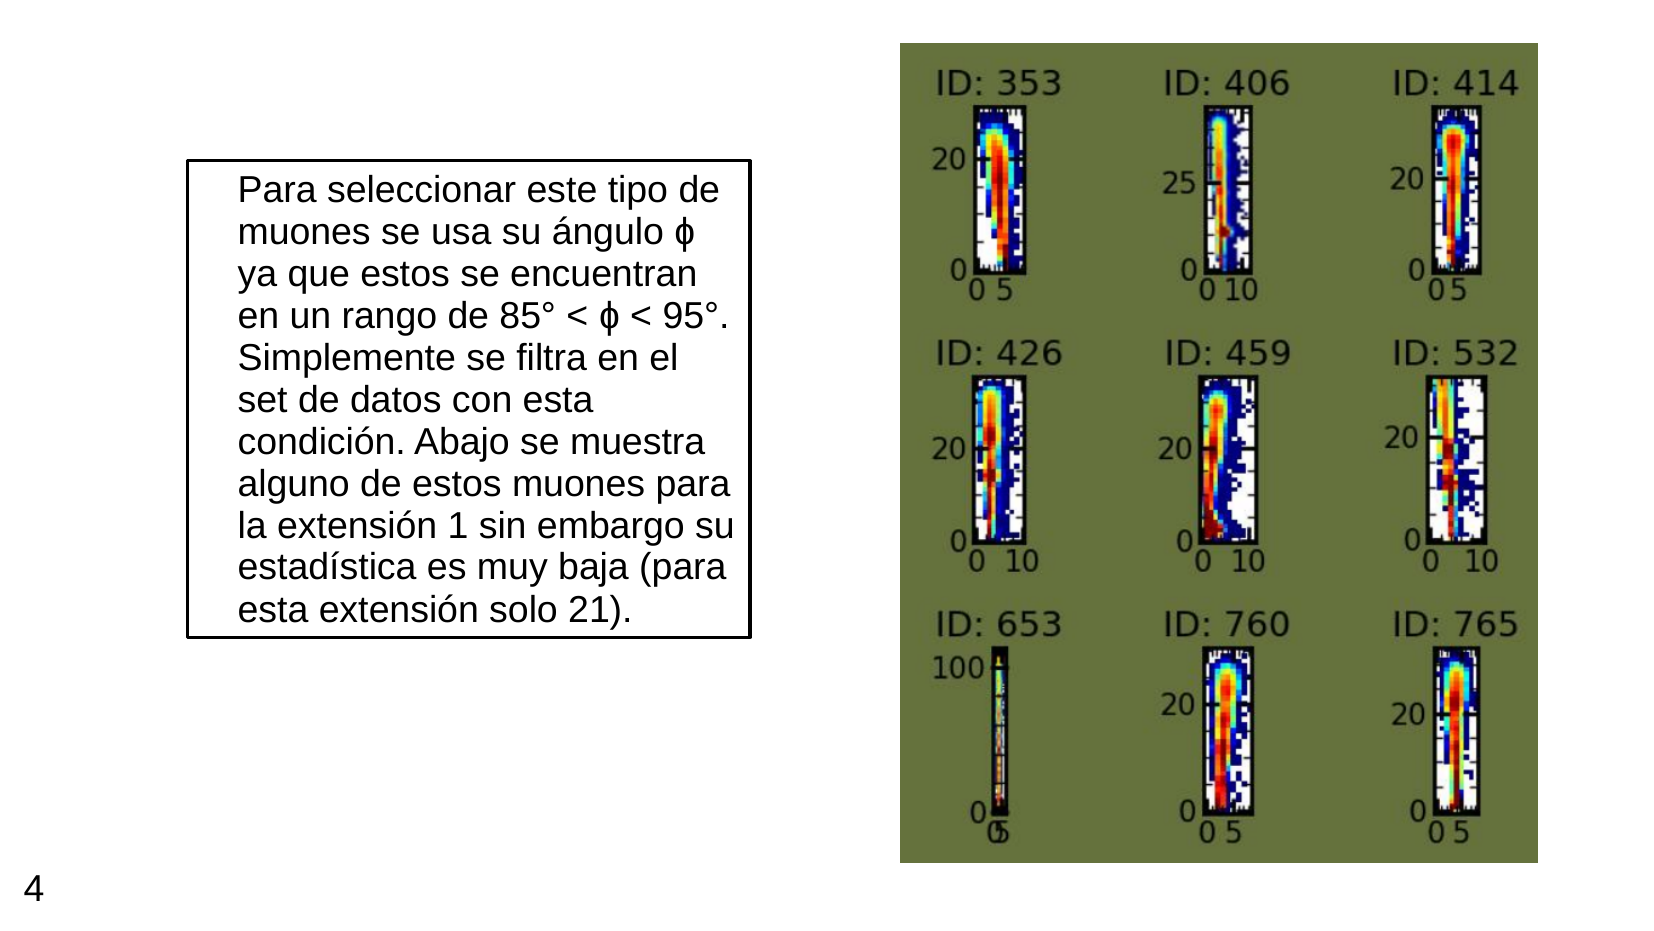

Para seleccionar este tipo de muones se usa su ángulo ɸ ya que estos se encuentran en un rango de 85° < ɸ < 95°. Simplemente se filtra en el set de datos con esta condición. Abajo se muestra alguno de estos muones para la extensión 1 sin embargo su estadística es muy baja (para esta extensión solo 21).